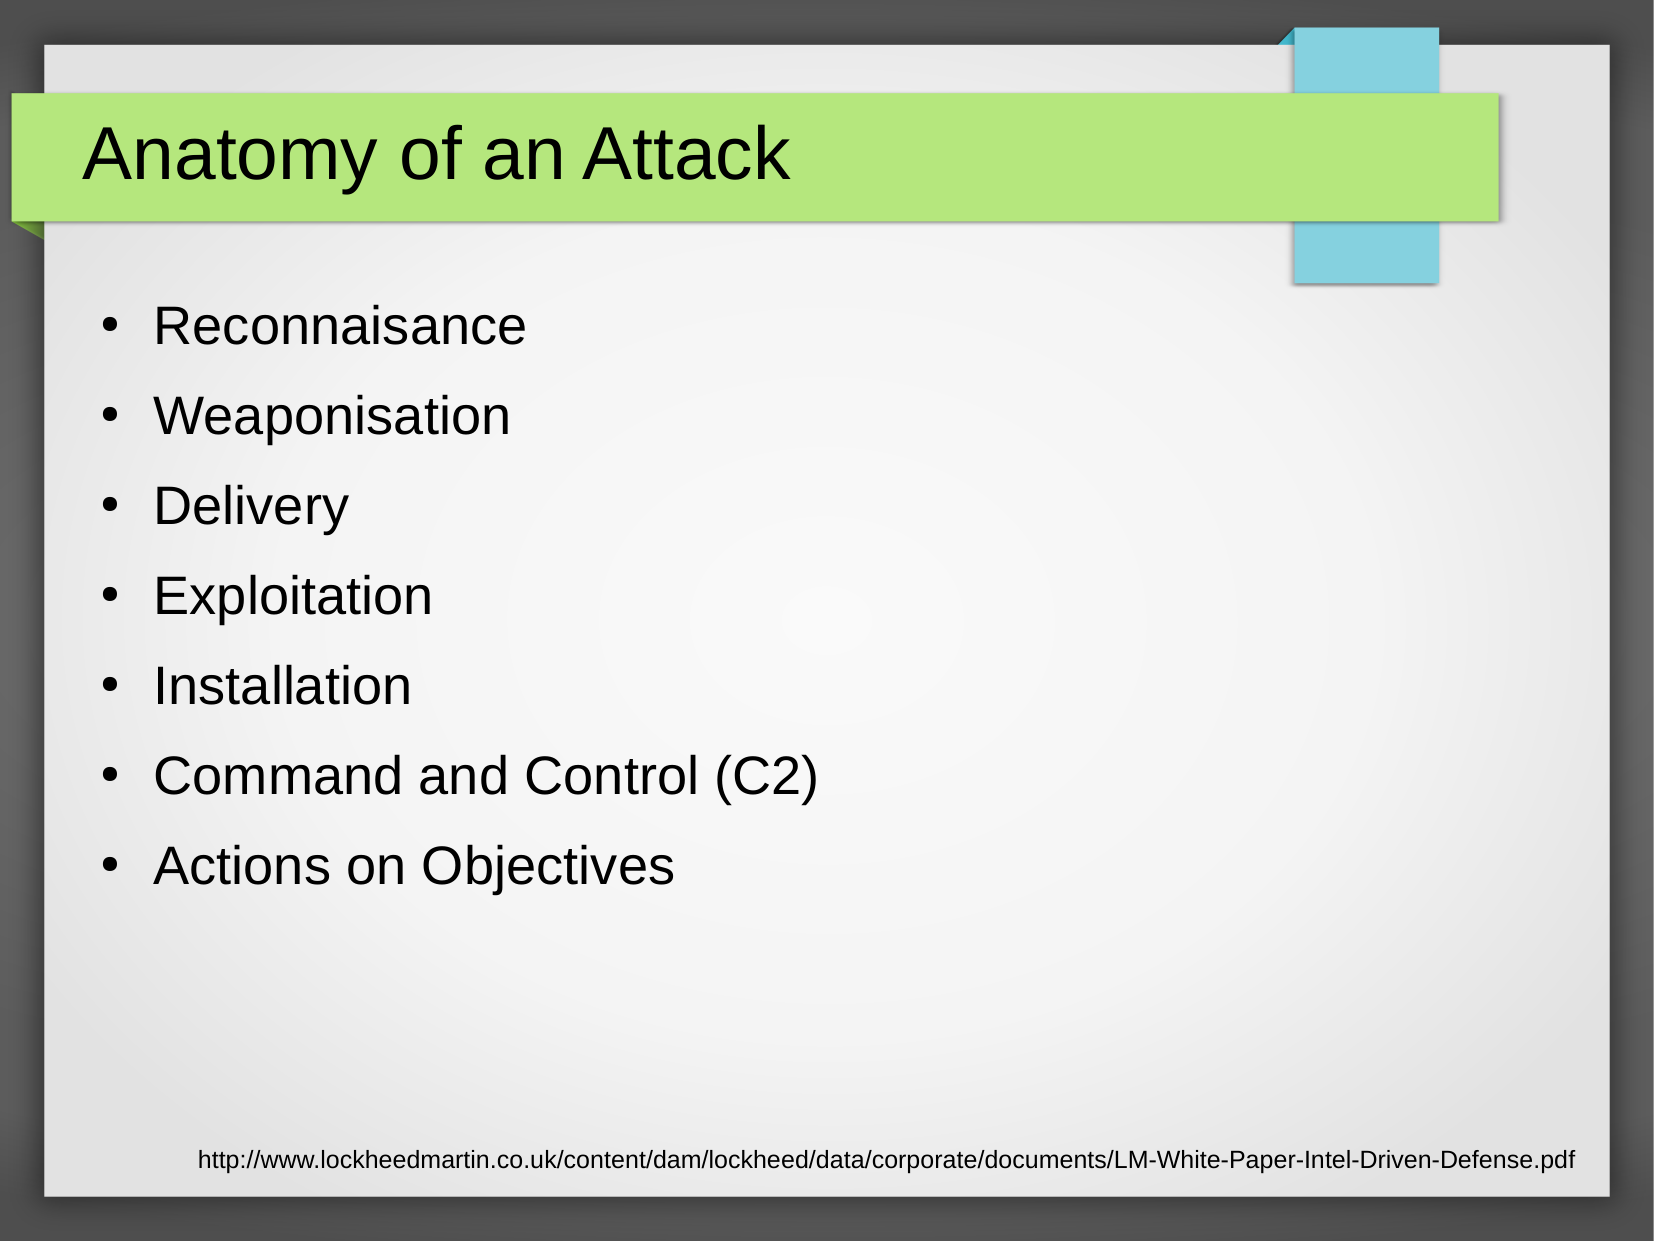

# Anatomy of an Attack
Reconnaisance
Weaponisation
Delivery
Exploitation
Installation
Command and Control (C2)
Actions on Objectives
http://www.lockheedmartin.co.uk/content/dam/lockheed/data/corporate/documents/LM-White-Paper-Intel-Driven-Defense.pdf